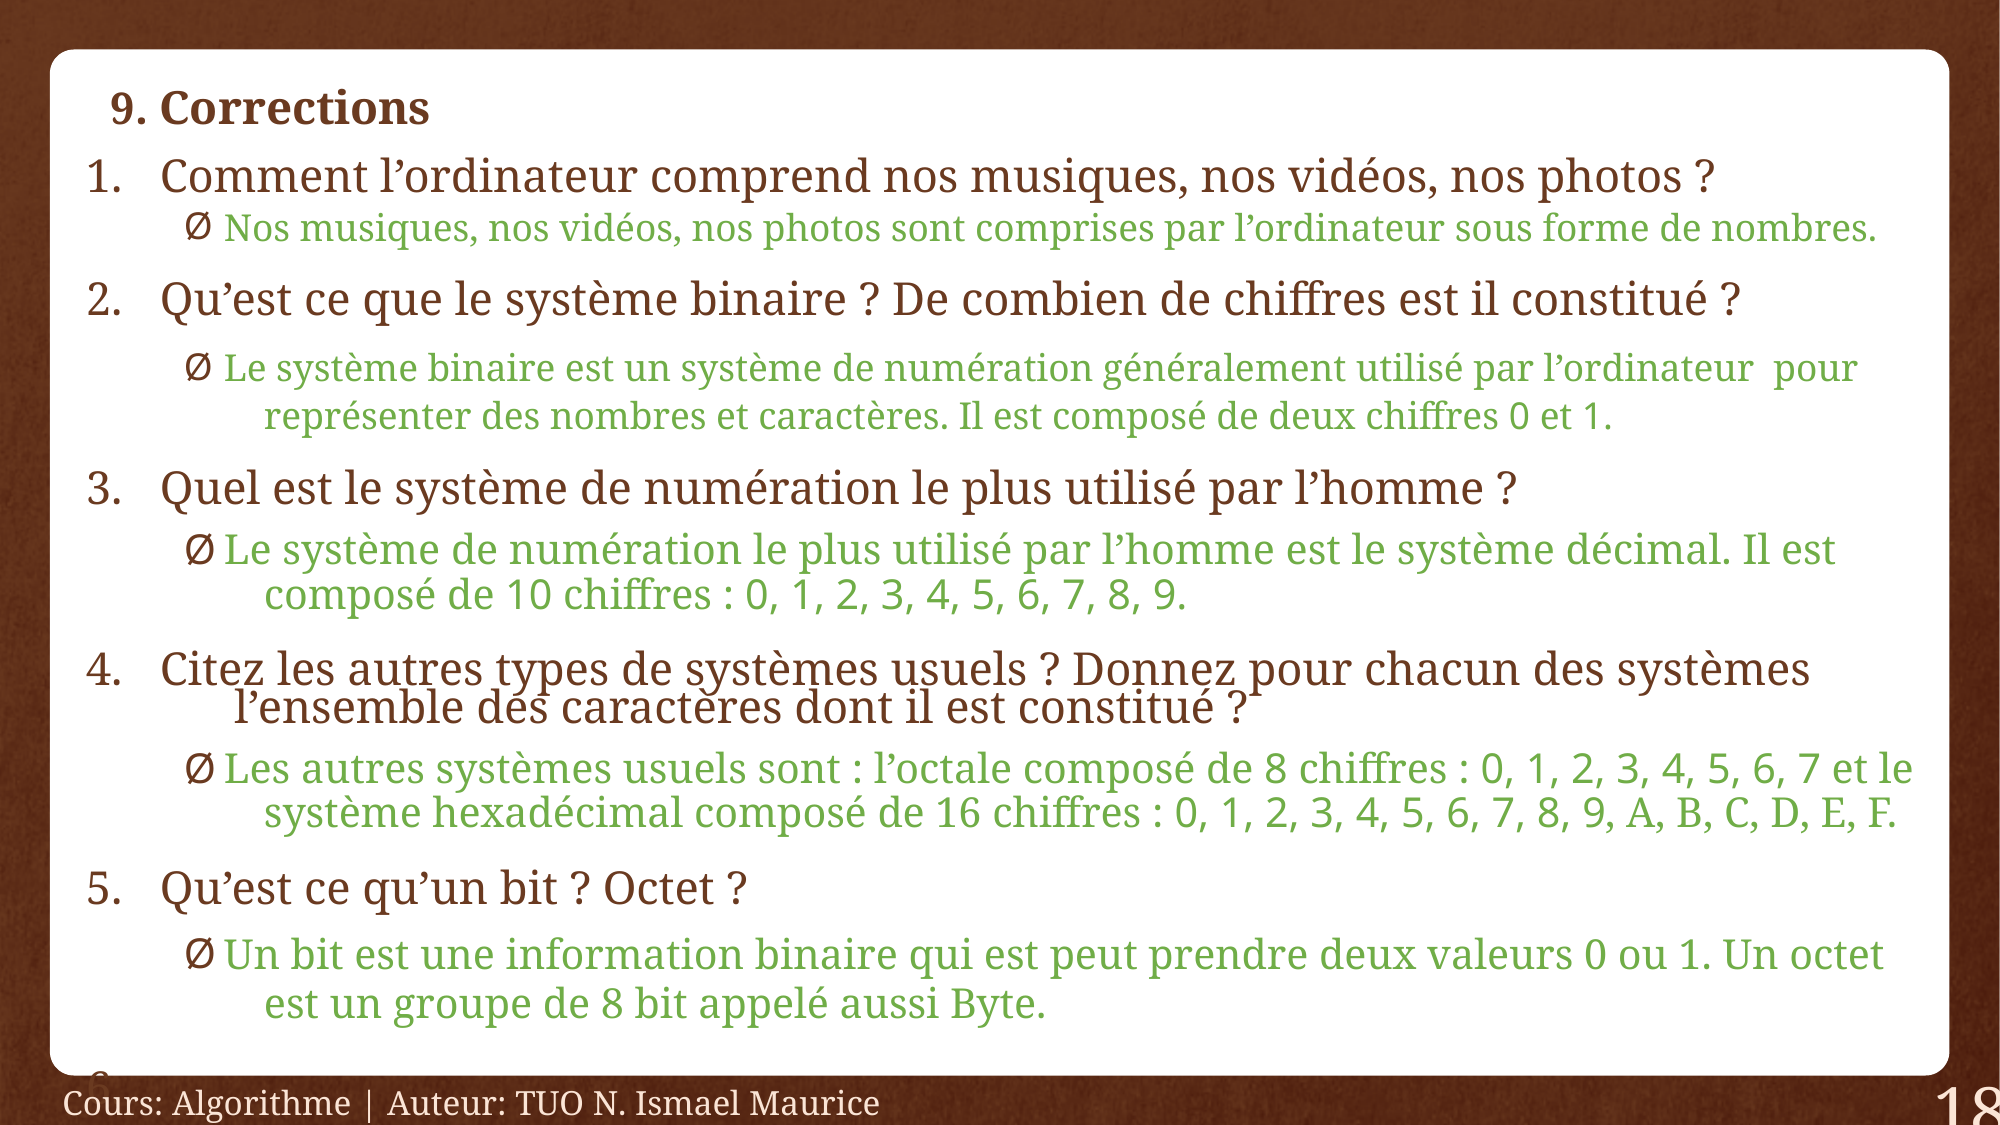

9. Corrections
# Comment l’ordinateur comprend nos musiques, nos vidéos, nos photos ?
Nos musiques, nos vidéos, nos photos sont comprises par l’ordinateur sous forme de nombres.
Qu’est ce que le système binaire ? De combien de chiffres est il constitué ?
Le système binaire est un système de numération généralement utilisé par l’ordinateur pour représenter des nombres et caractères. Il est composé de deux chiffres 0 et 1.
Quel est le système de numération le plus utilisé par l’homme ?
Le système de numération le plus utilisé par l’homme est le système décimal. Il est composé de 10 chiffres : 0, 1, 2, 3, 4, 5, 6, 7, 8, 9.
Citez les autres types de systèmes usuels ? Donnez pour chacun des systèmes l’ensemble des caractères dont il est constitué ?
Les autres systèmes usuels sont : l’octale composé de 8 chiffres : 0, 1, 2, 3, 4, 5, 6, 7 et le système hexadécimal composé de 16 chiffres : 0, 1, 2, 3, 4, 5, 6, 7, 8, 9, A, B, C, D, E, F.
Qu’est ce qu’un bit ? Octet ?
Un bit est une information binaire qui est peut prendre deux valeurs 0 ou 1. Un octet est un groupe de 8 bit appelé aussi Byte.
Cours: Algorithme | Auteur: TUO N. Ismael Maurice